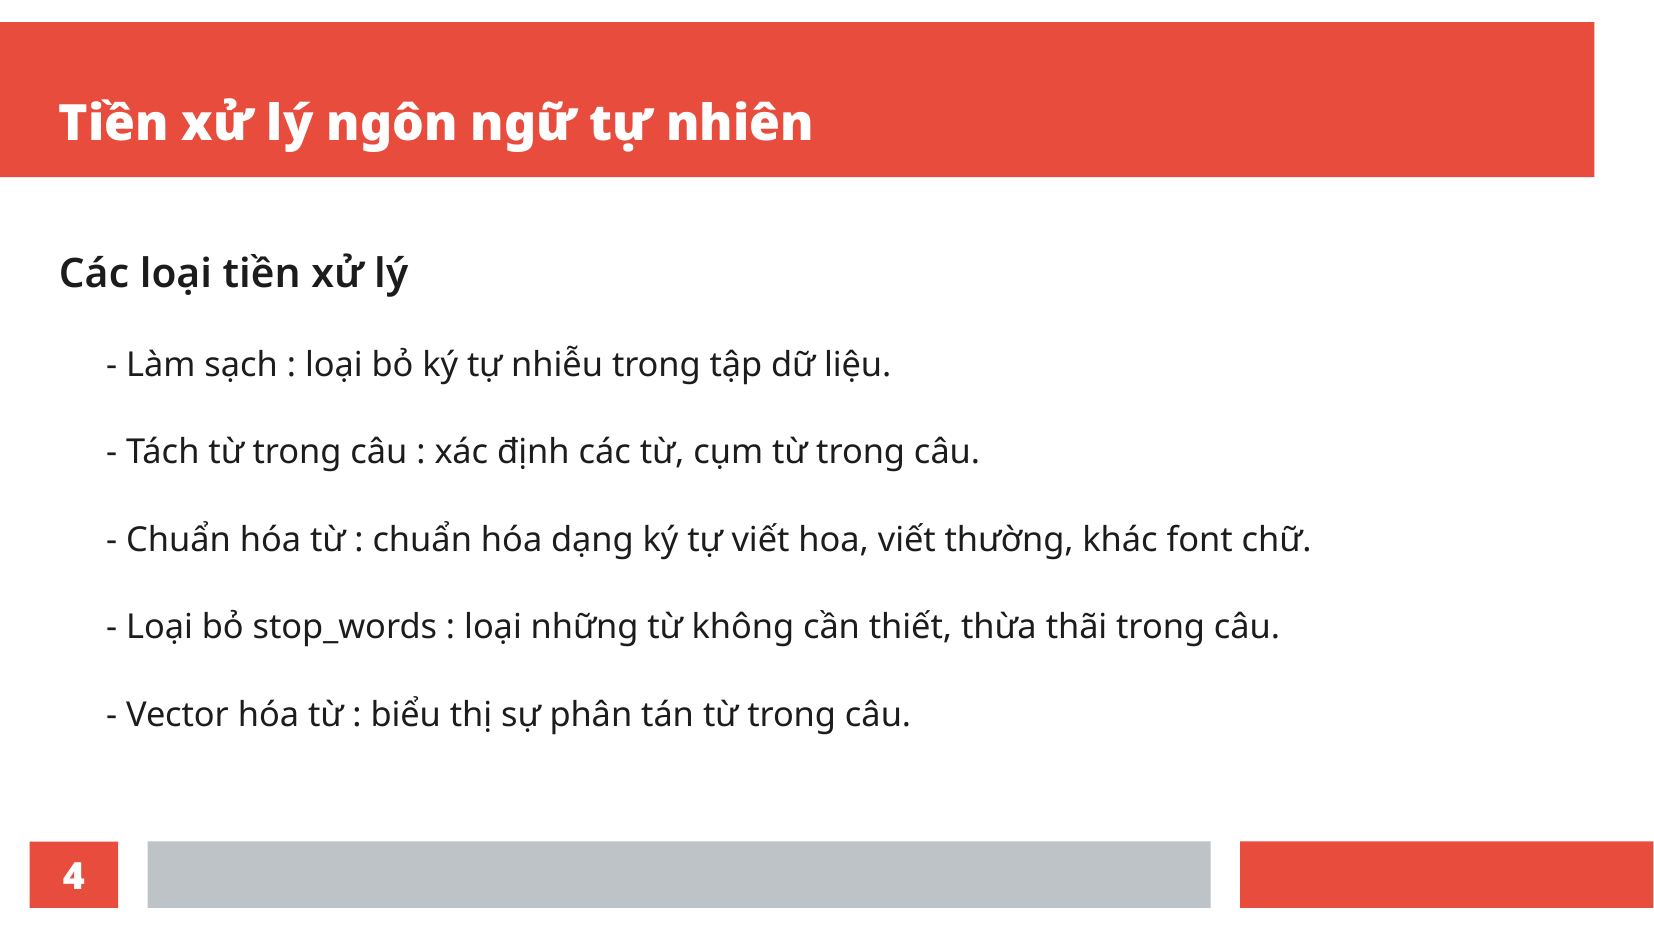

# Tiền xử lý ngôn ngữ tự nhiên
Các loại tiền xử lý
- Làm sạch : loại bỏ ký tự nhiễu trong tập dữ liệu.
- Tách từ trong câu : xác định các từ, cụm từ trong câu.
- Chuẩn hóa từ : chuẩn hóa dạng ký tự viết hoa, viết thường, khác font chữ.
- Loại bỏ stop_words : loại những từ không cần thiết, thừa thãi trong câu.
- Vector hóa từ : biểu thị sự phân tán từ trong câu.
4